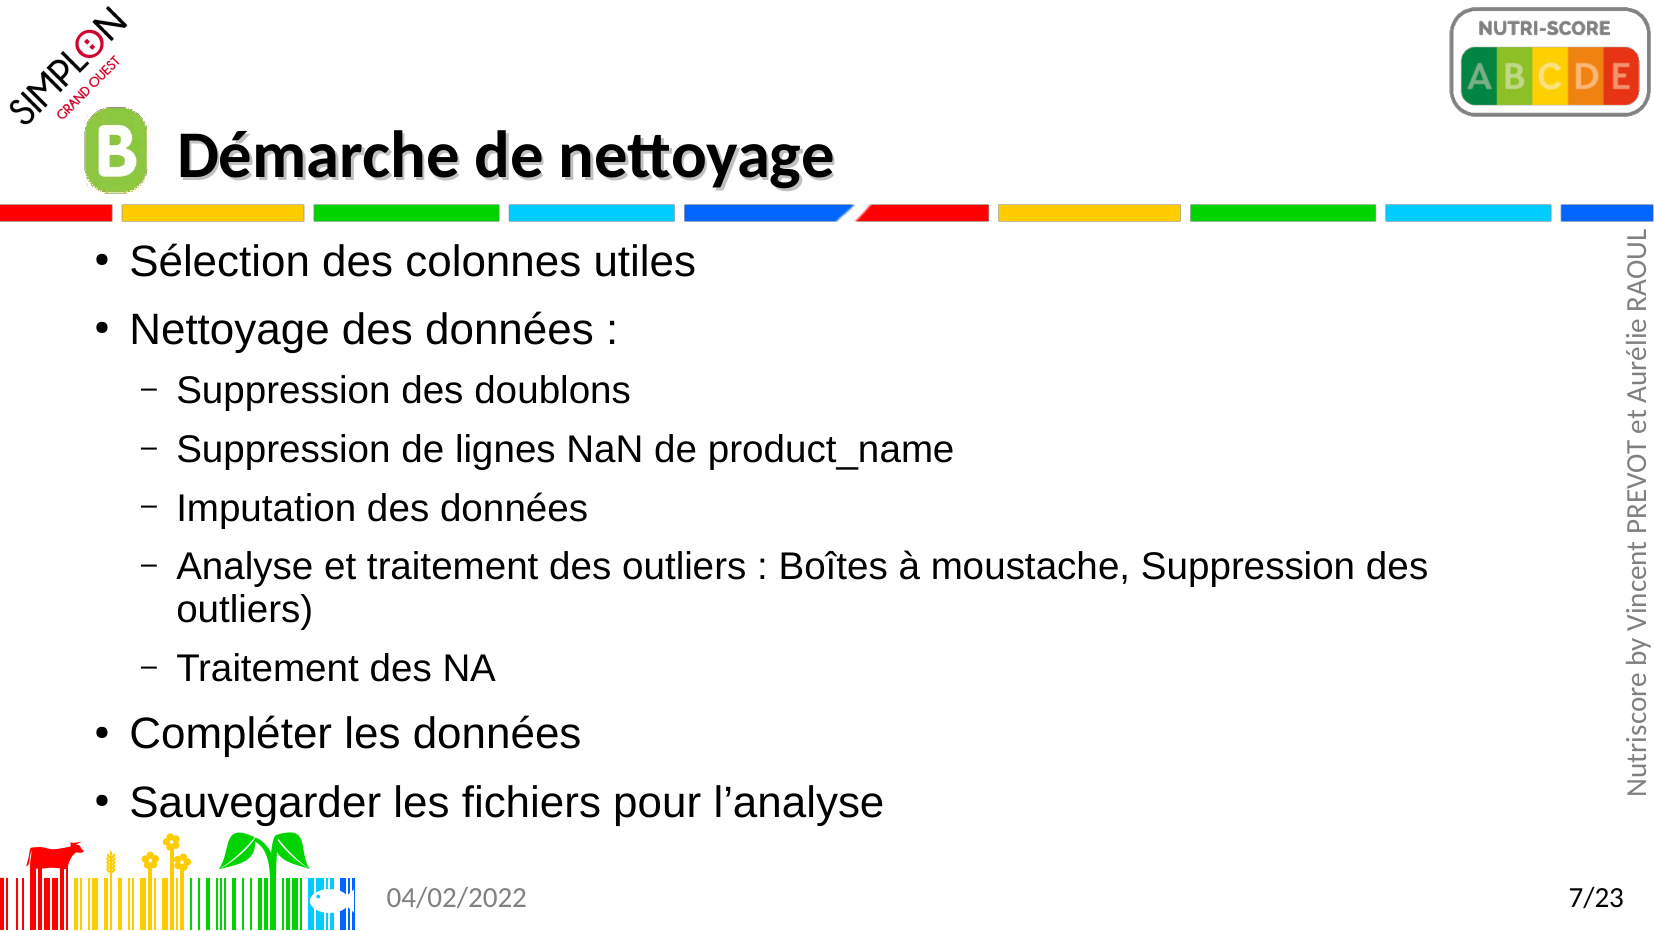

# Démarche de nettoyage
Sélection des colonnes utiles
Nettoyage des données :
Suppression des doublons
Suppression de lignes NaN de product_name
Imputation des données
Analyse et traitement des outliers : Boîtes à moustache, Suppression des outliers)
Traitement des NA
Compléter les données
Sauvegarder les fichiers pour l’analyse
7